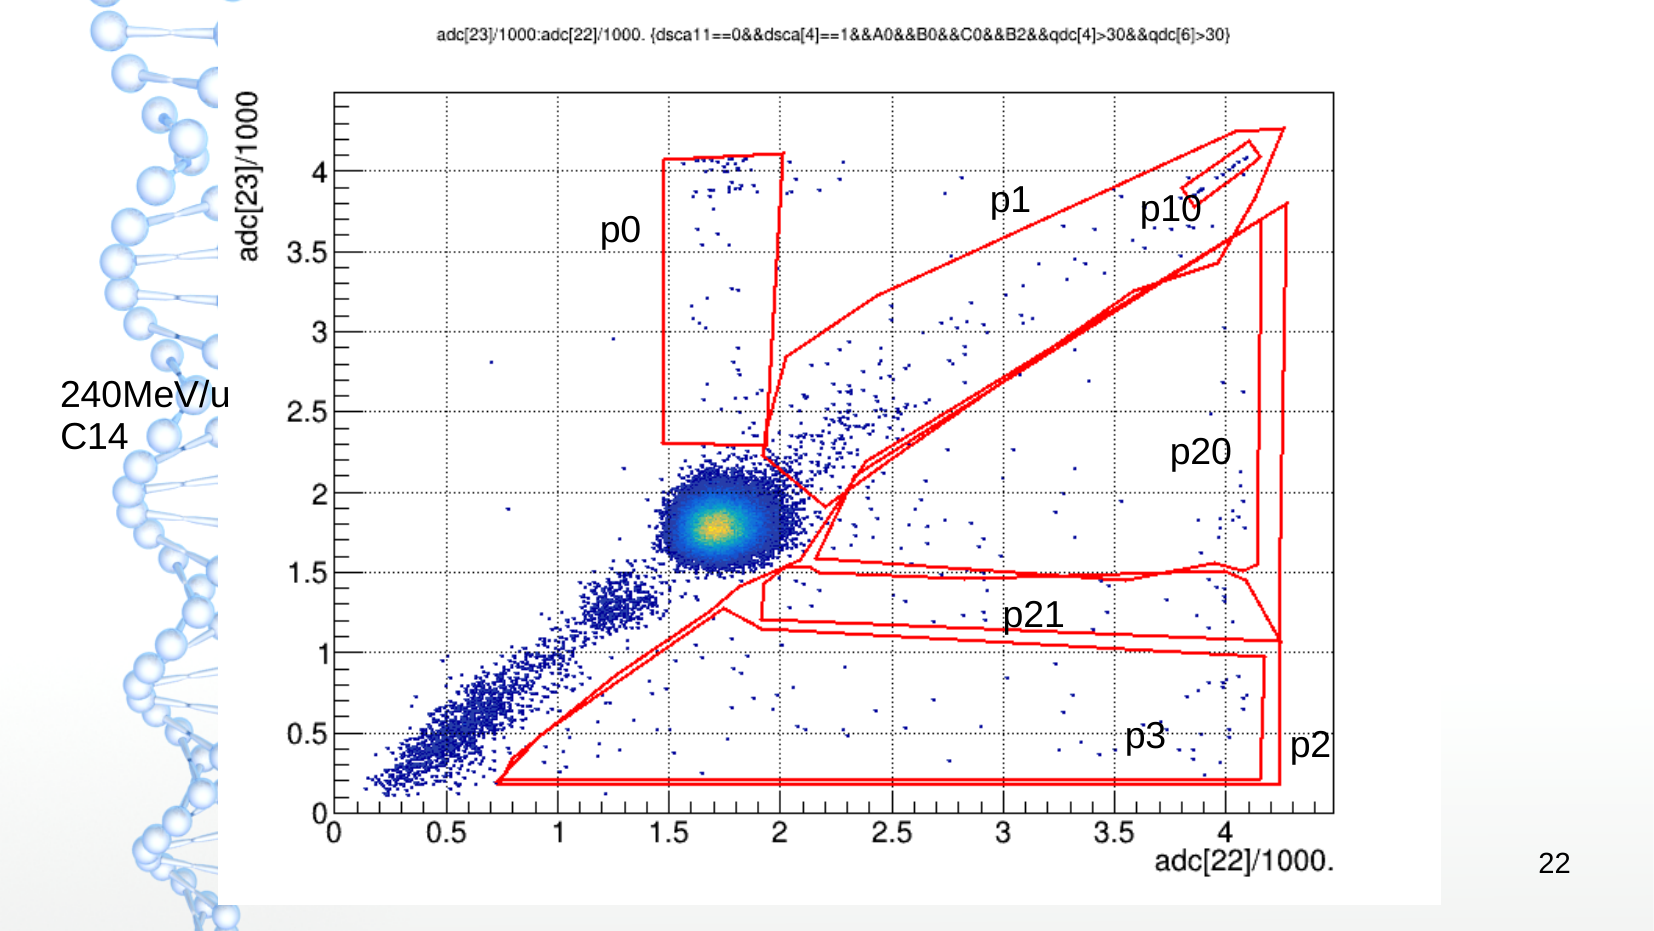

#
p1
p10
p0
240MeV/u C14
p20
p21
p3
p2
22